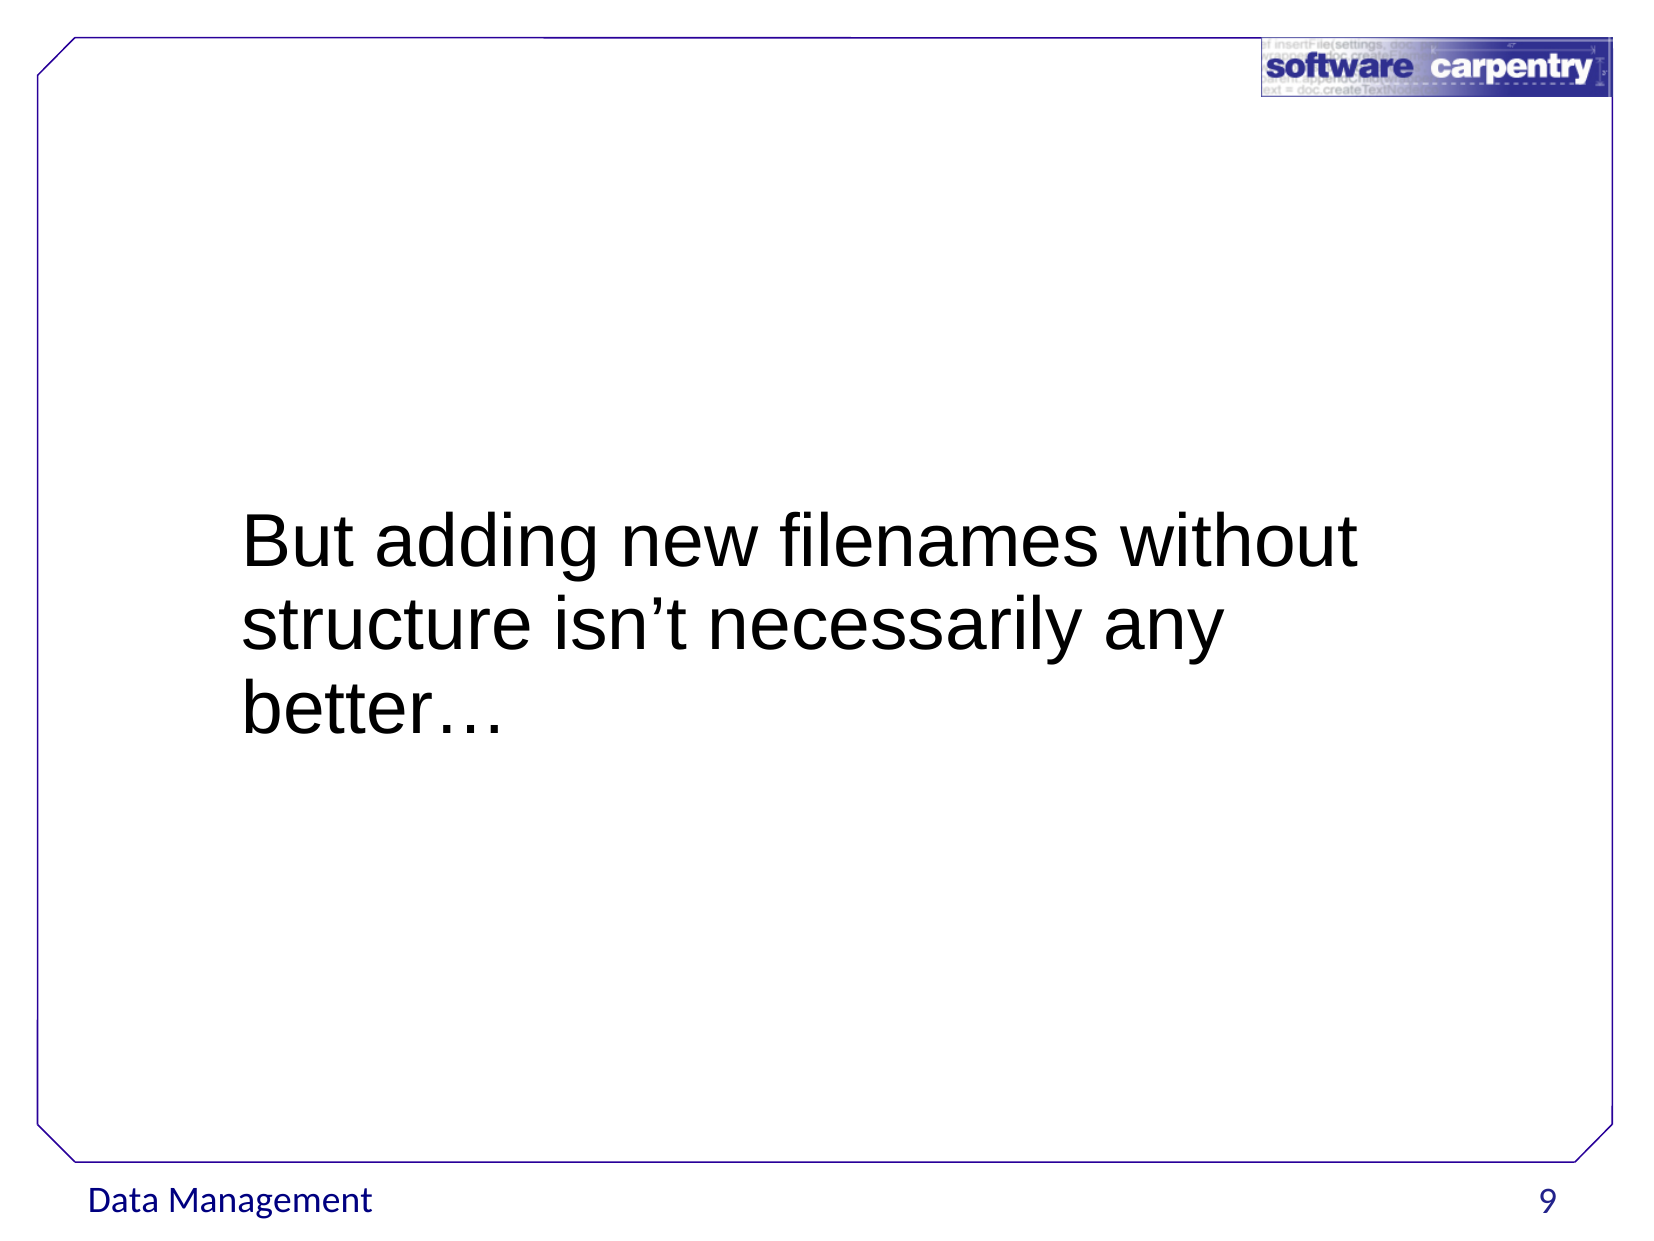

But adding new filenames without structure isn’t necessarily any better…